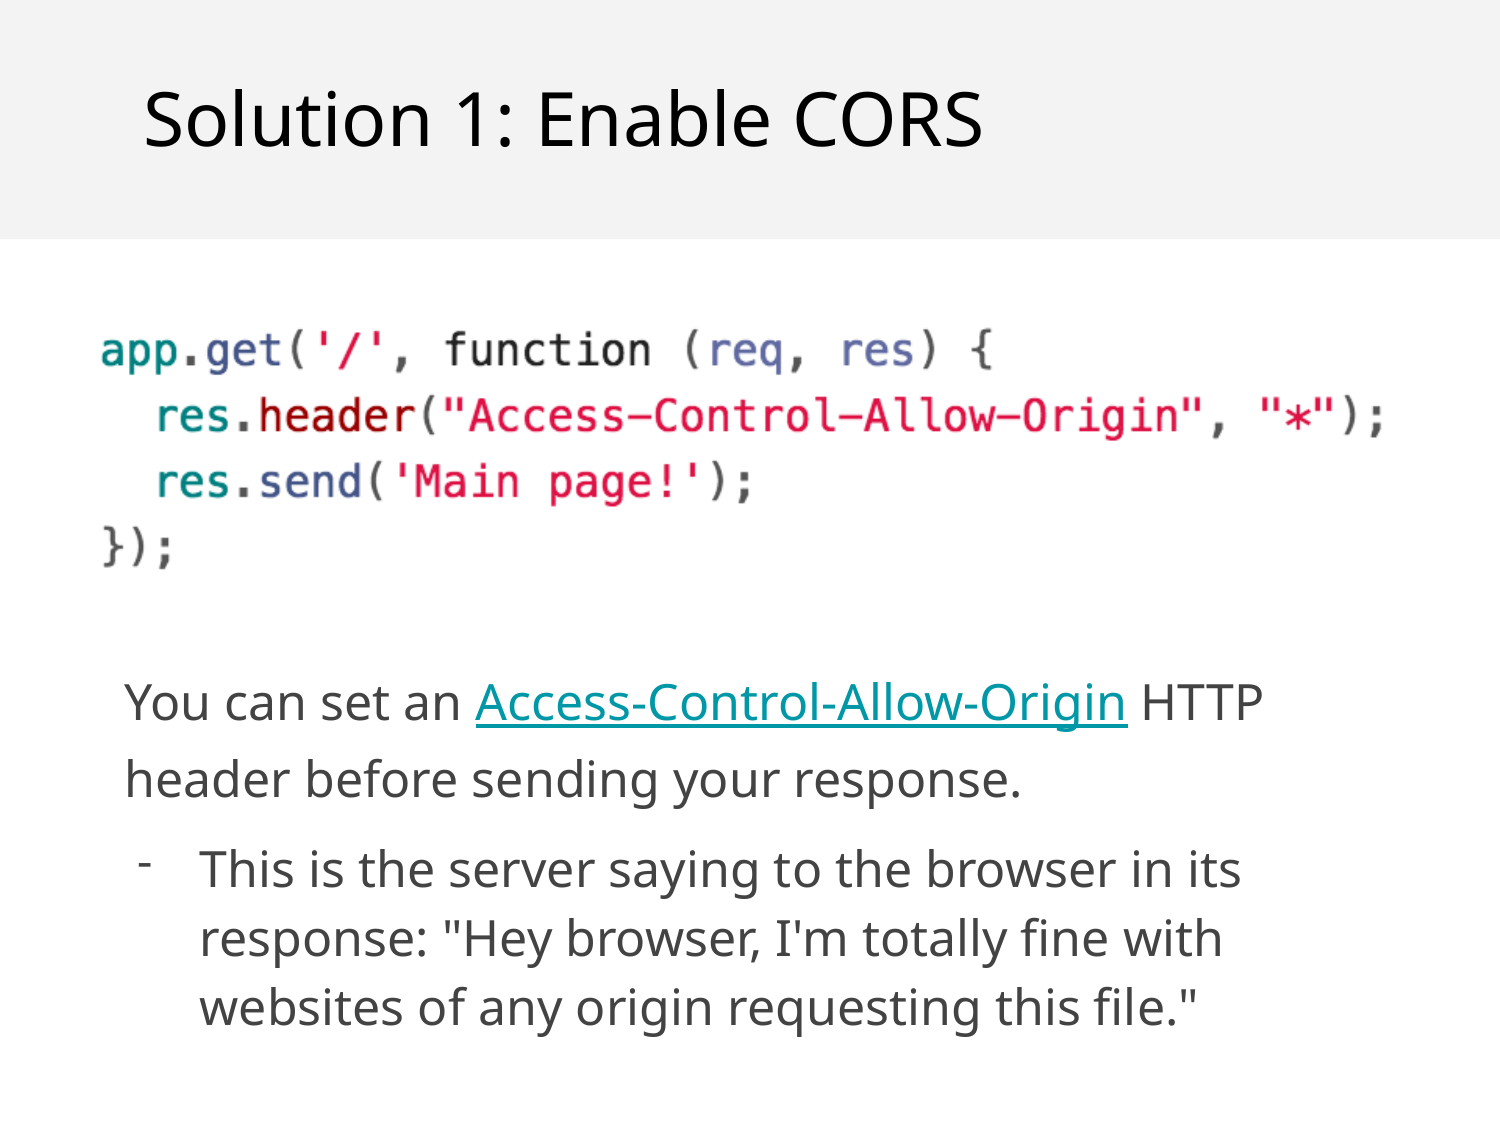

# Solution 1: Enable CORS
You can set an Access-Control-Allow-Origin HTTP header before sending your response.
This is the server saying to the browser in its response: "Hey browser, I'm totally fine with websites of any origin requesting this file."